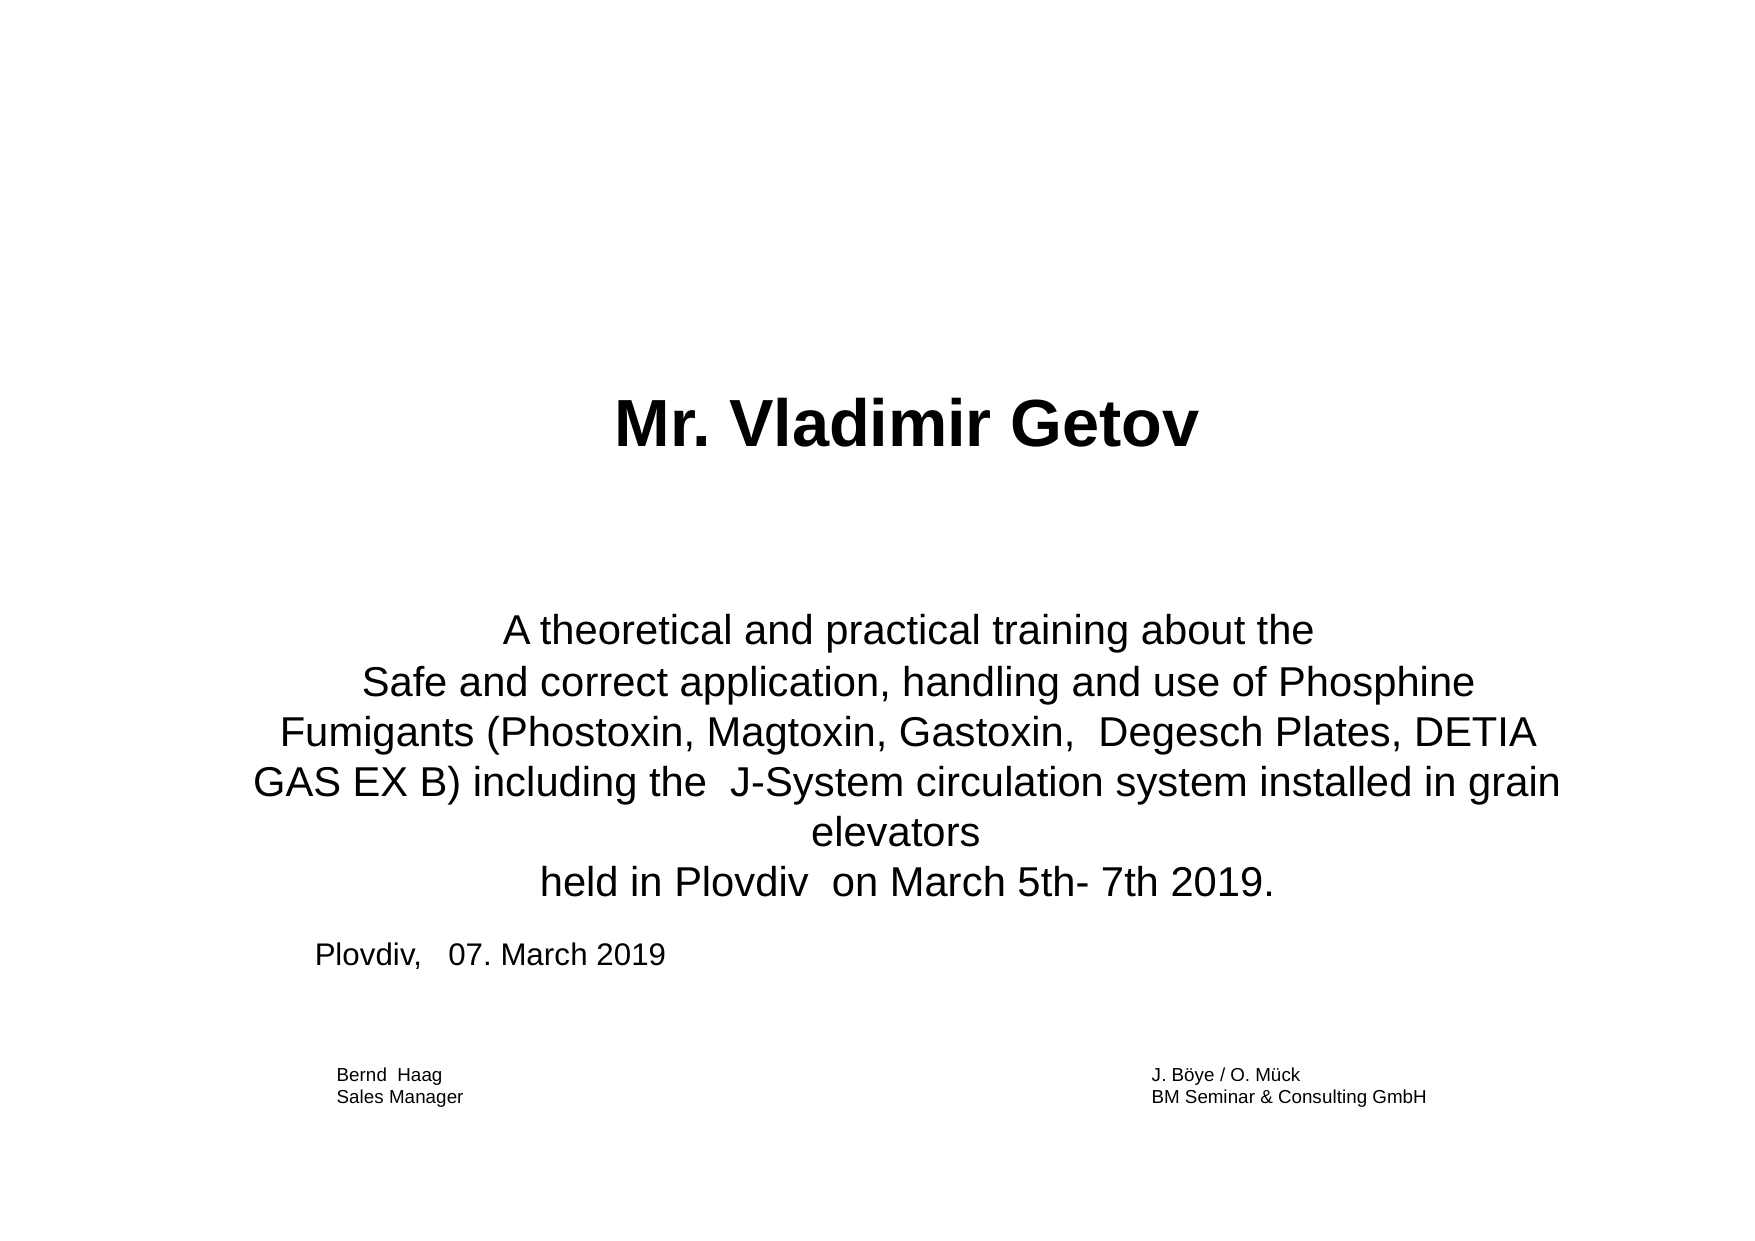

Mr. Vladimir Getov
 A theoretical and practical training about the
 Safe and correct application, handling and use of Phosphine Fumigants (Phostoxin, Magtoxin, Gastoxin, Degesch Plates, DETIA GAS EX B) including the J-System circulation system installed in grain elevators
held in Plovdiv on March 5th- 7th 2019.
Plovdiv, 07. March 2019
Bernd Haag
Sales Manager
J. Böye / O. Mück
BM Seminar & Consulting GmbH